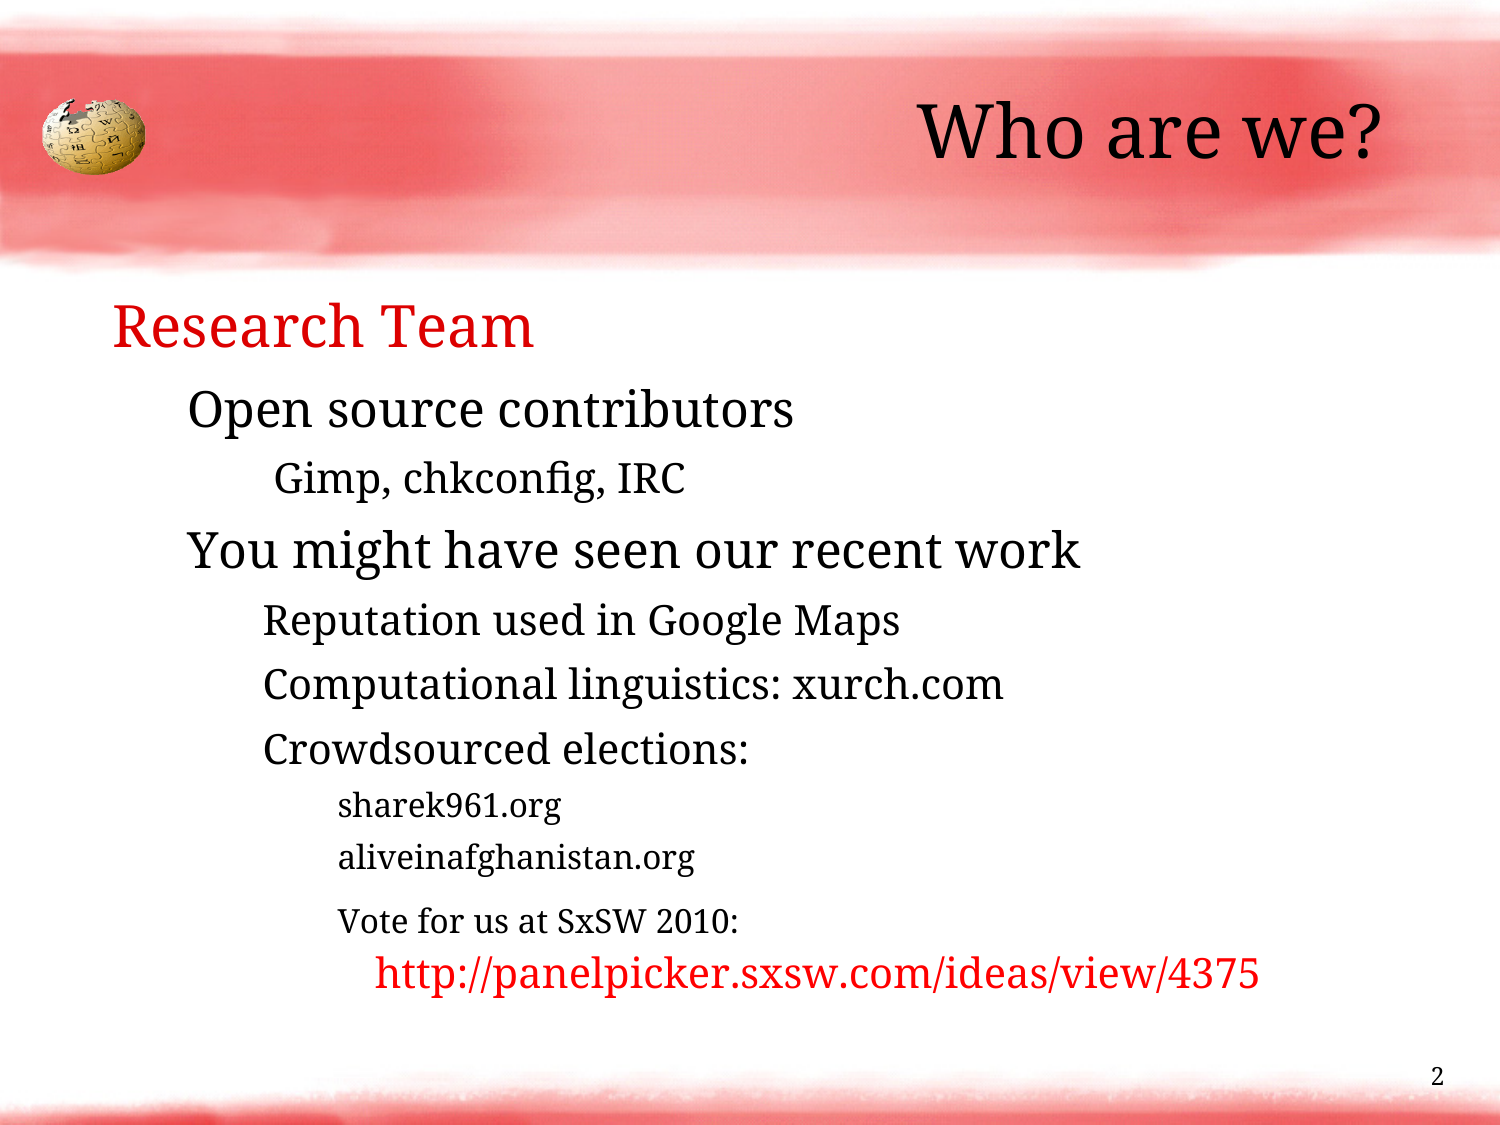

# Who are we?
Research Team
Open source contributors
 Gimp, chkconfig, IRC
You might have seen our recent work
Reputation used in Google Maps
Computational linguistics: xurch.com
Crowdsourced elections:
sharek961.org
aliveinafghanistan.org
Vote for us at SxSW 2010: http://panelpicker.sxsw.com/ideas/view/4375
2